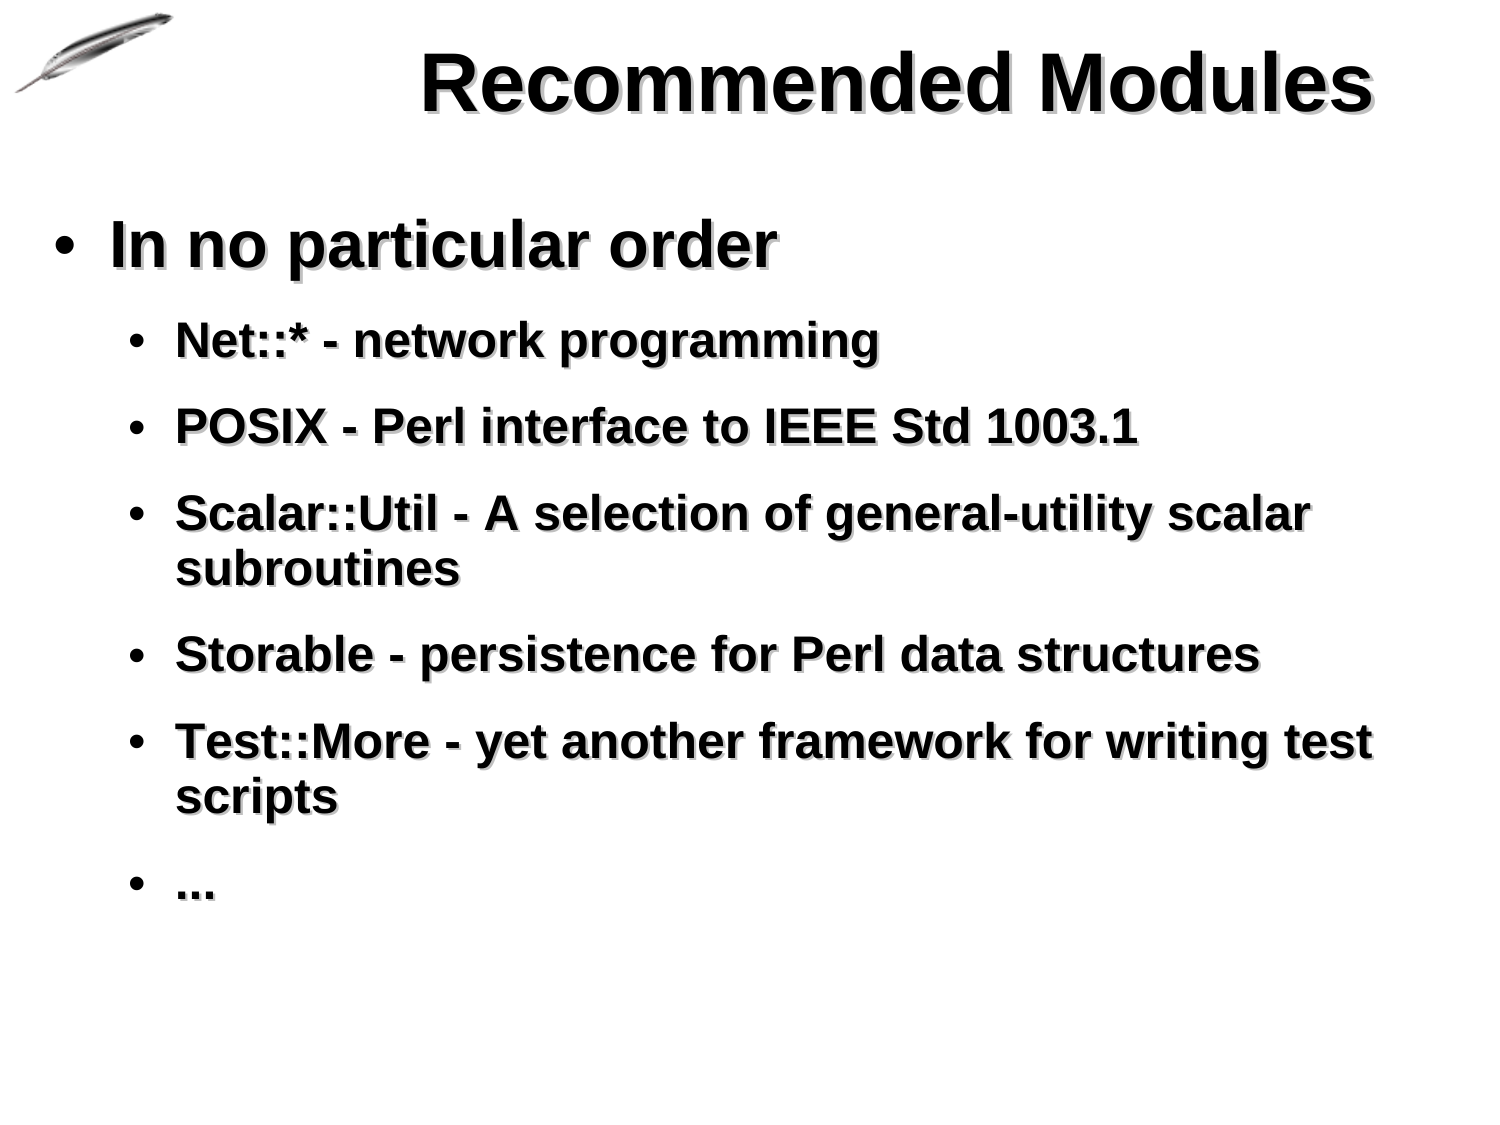

# Recommended Modules
In no particular order
Net::* - network programming
POSIX - Perl interface to IEEE Std 1003.1
Scalar::Util - A selection of general-utility scalar subroutines
Storable - persistence for Perl data structures
Test::More - yet another framework for writing test scripts
...